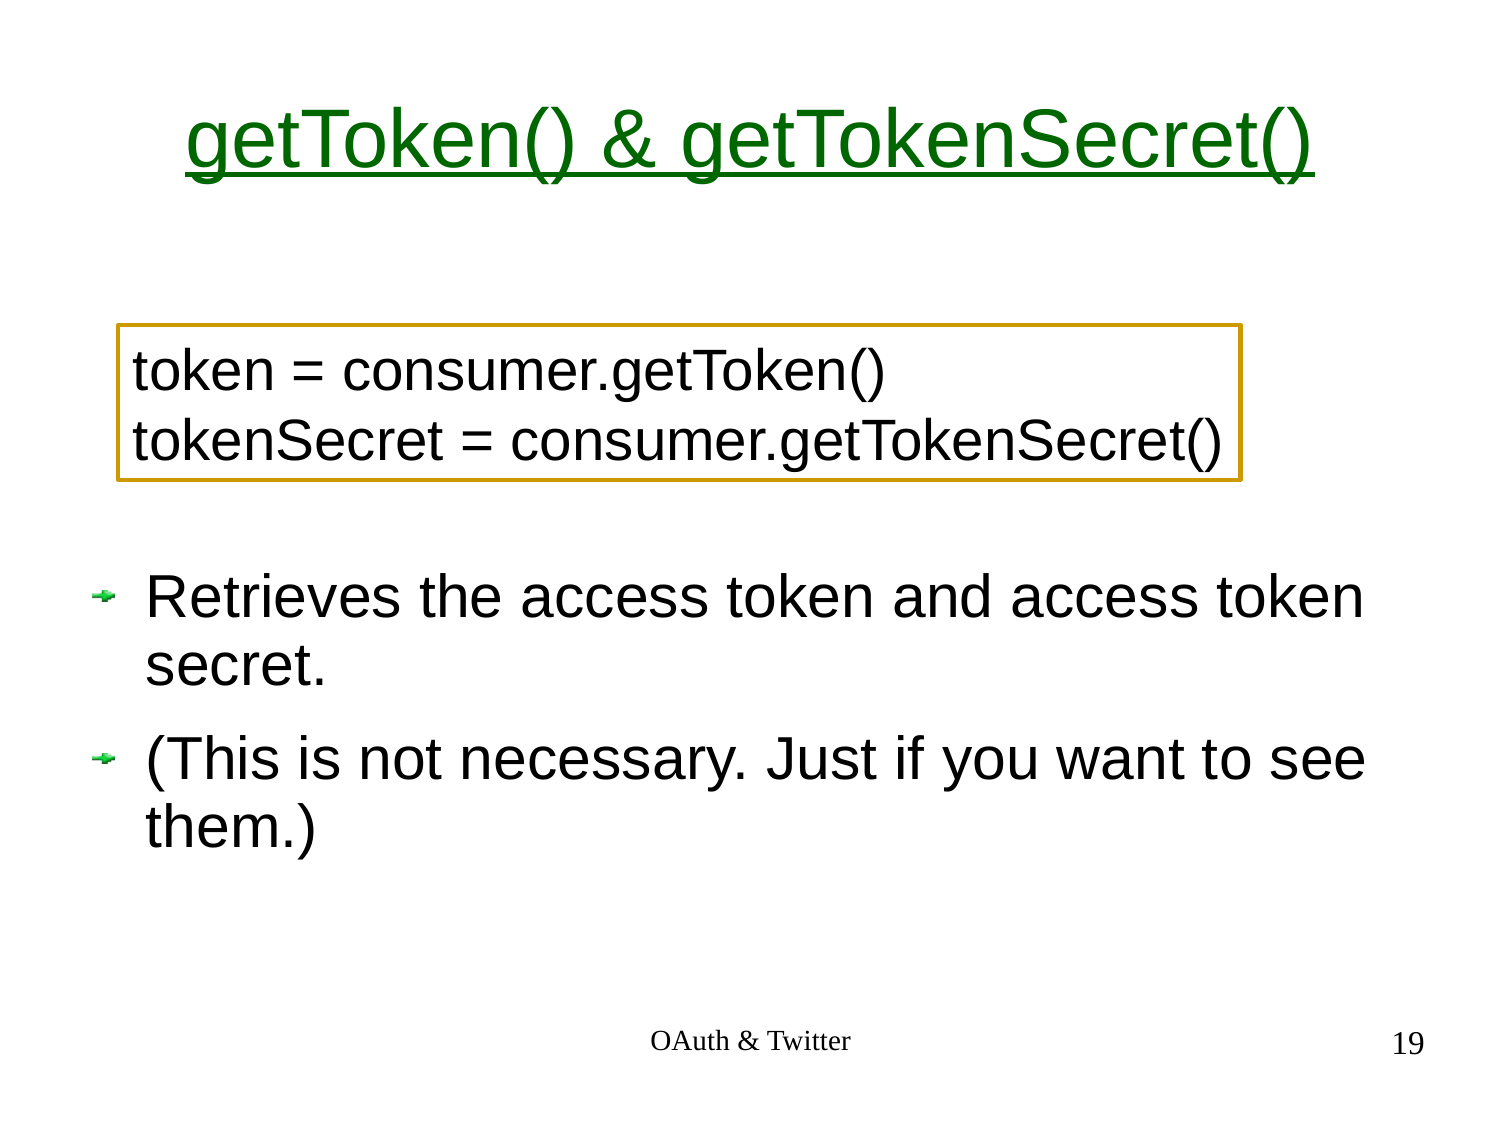

# getToken() & getTokenSecret()
token = consumer.getToken()
tokenSecret = consumer.getTokenSecret()
Retrieves the access token and access token secret.
(This is not necessary. Just if you want to see them.)
OAuth & Twitter
19